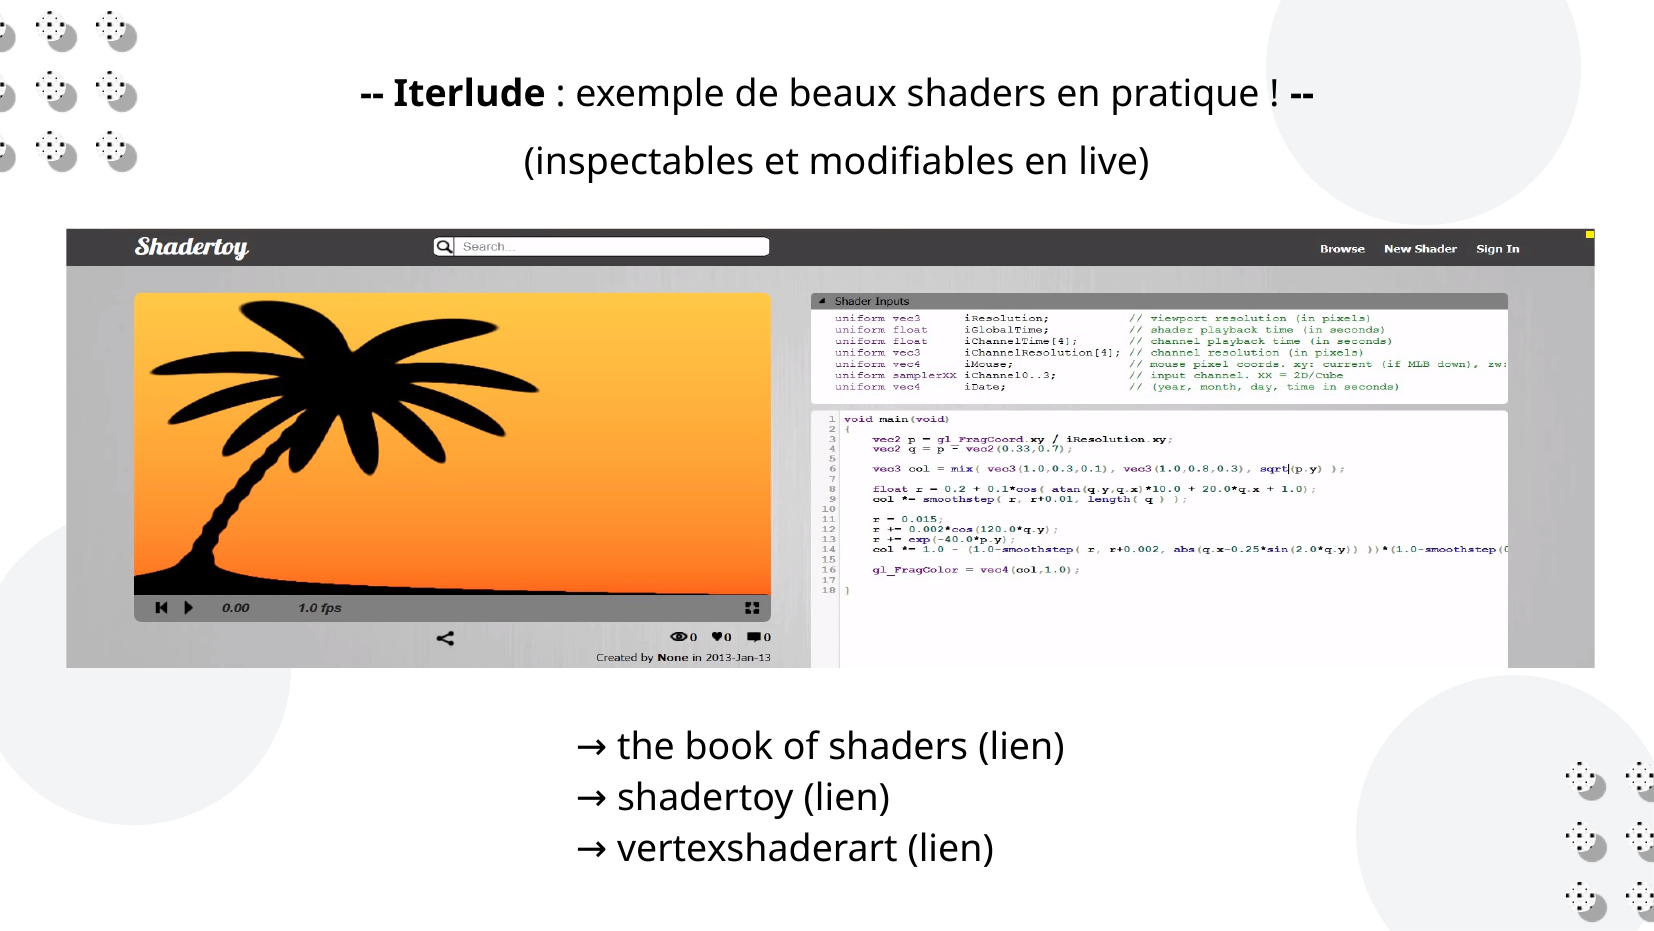

-- Iterlude : exemple de beaux shaders en pratique ! --
(inspectables et modifiables en live)
→ the book of shaders (lien)
→ shadertoy (lien)
→ vertexshaderart (lien)